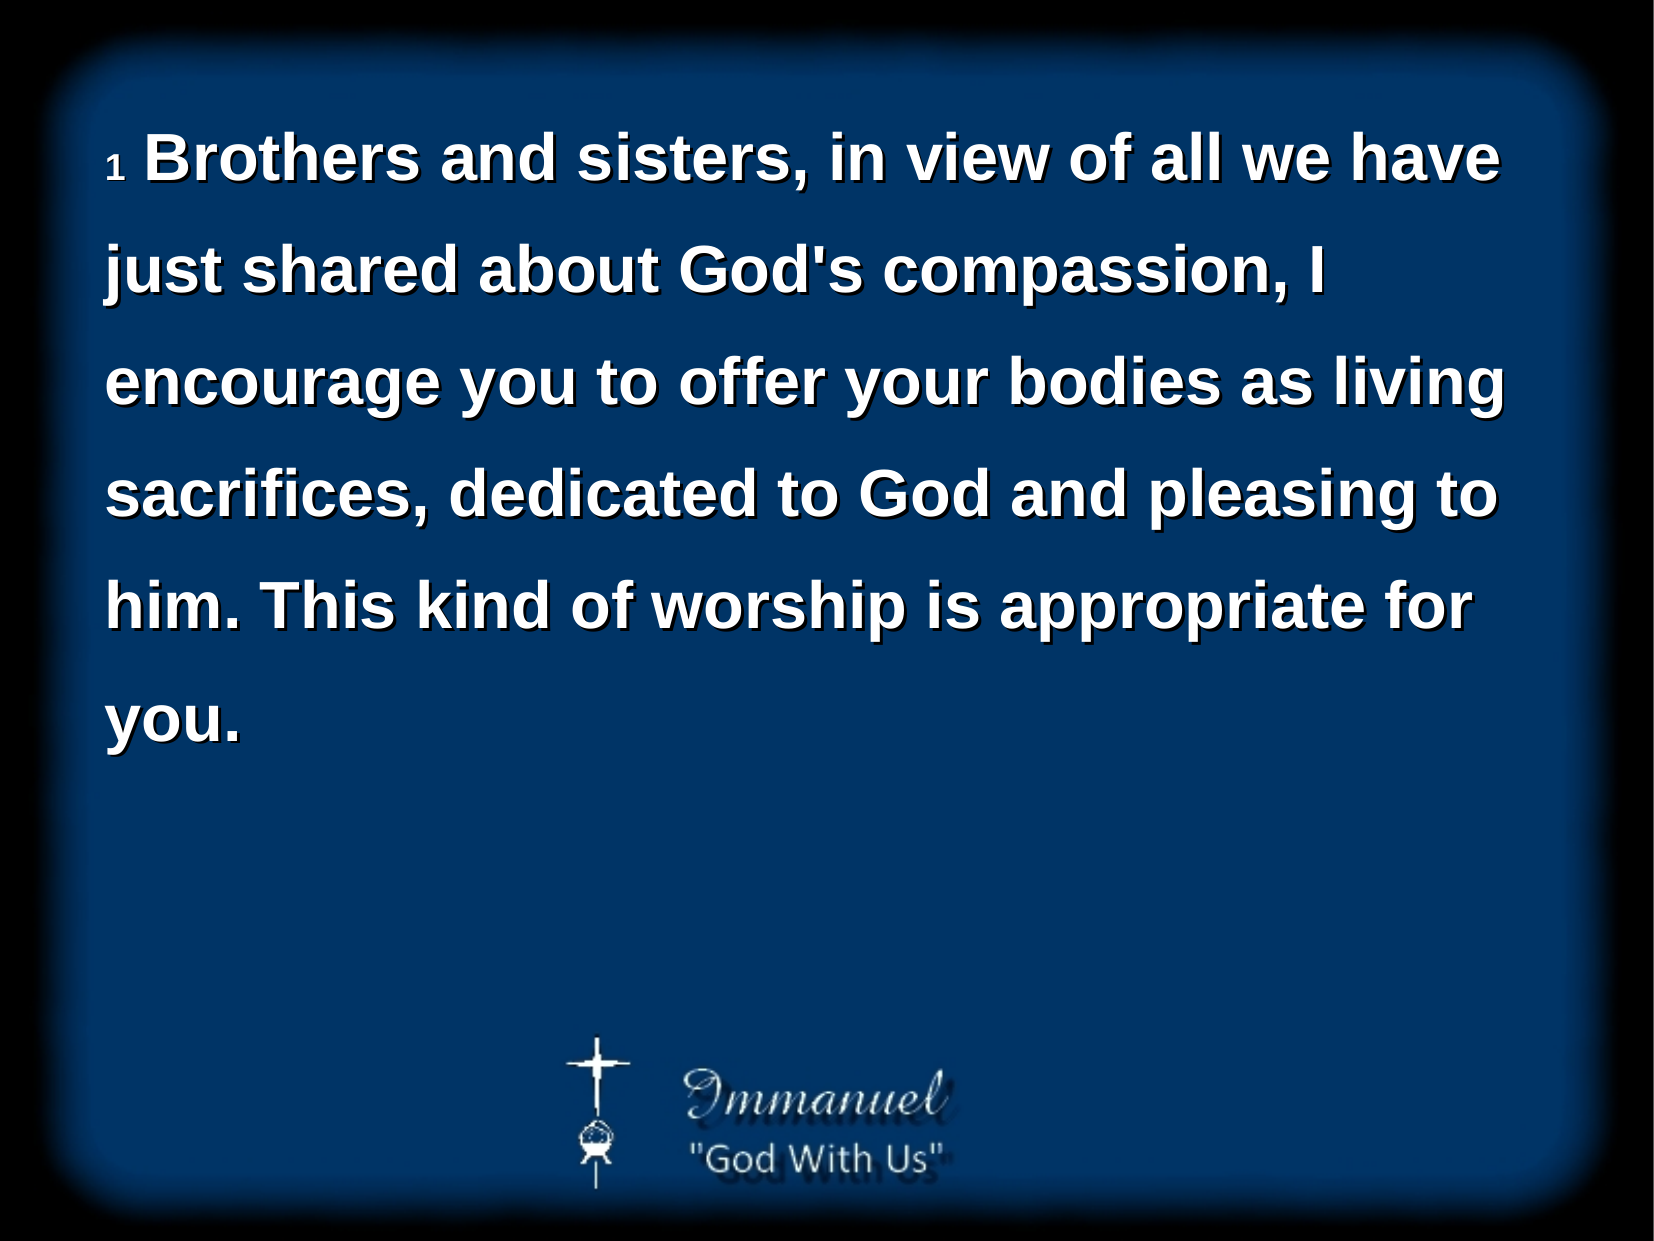

1 Brothers and sisters, in view of all we have just shared about God's compassion, I encourage you to offer your bodies as living sacrifices, dedicated to God and pleasing to him. This kind of worship is appropriate for you.